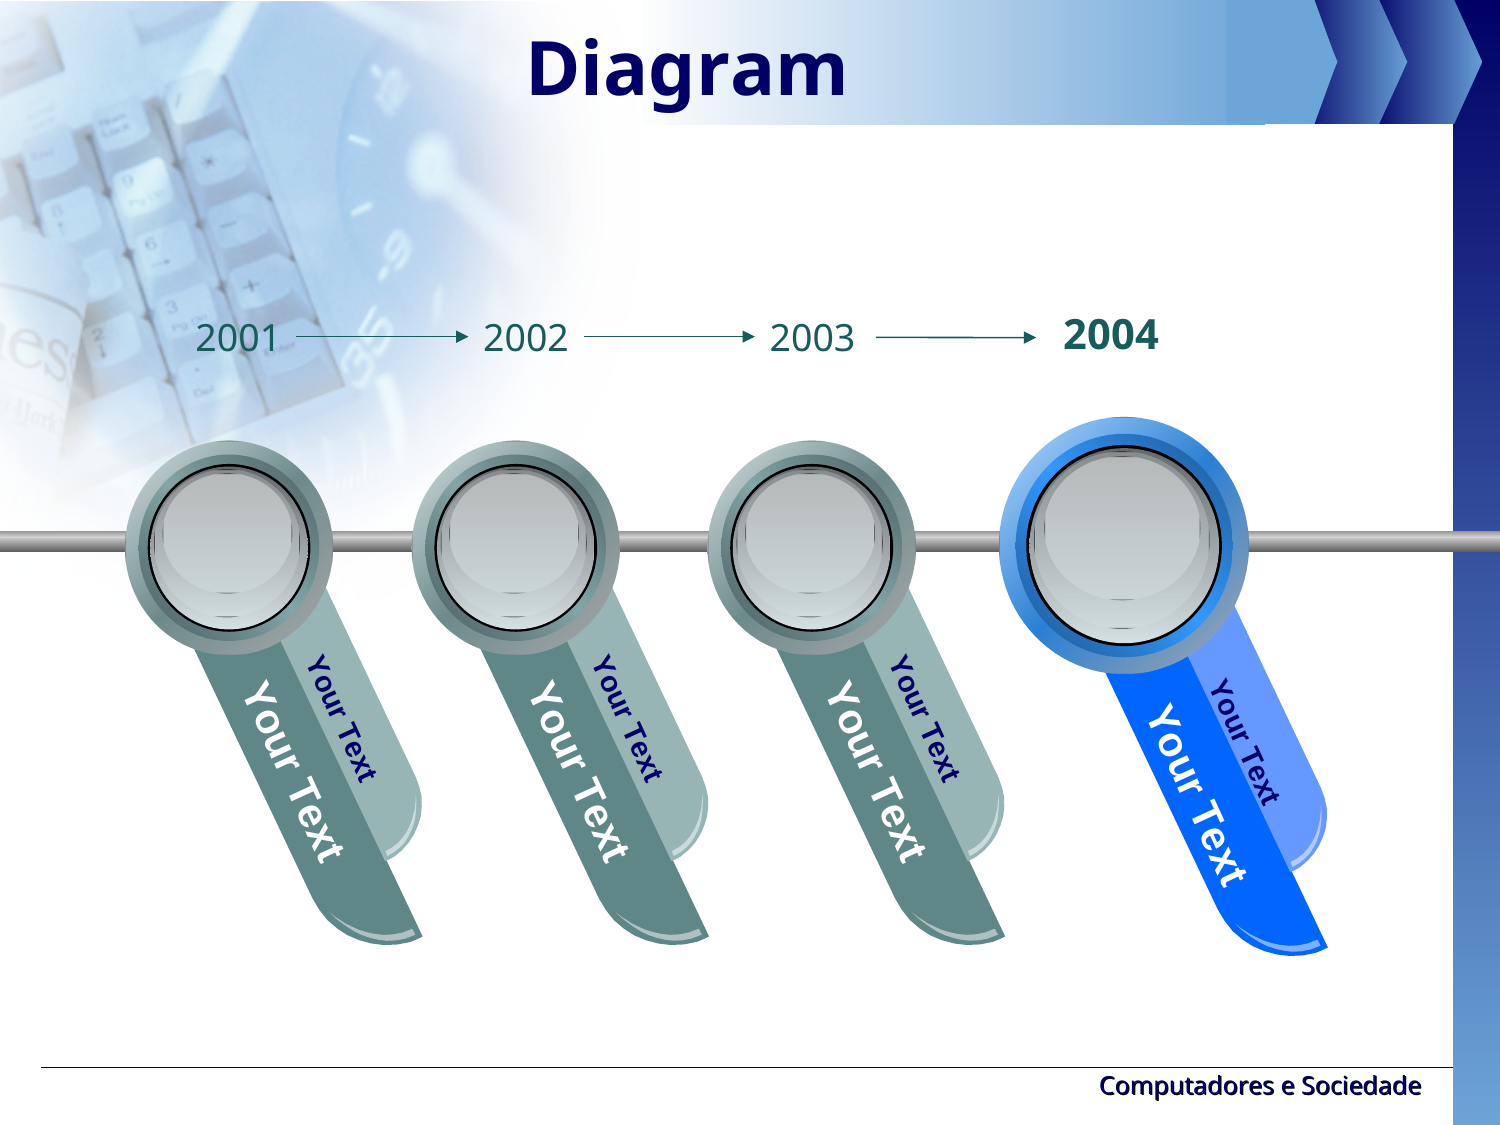

# Diagram
2004
2001
2002
2003
Your Text
Your Text
Your Text
Your Text
Your Text
Your Text
Your Text
Your Text